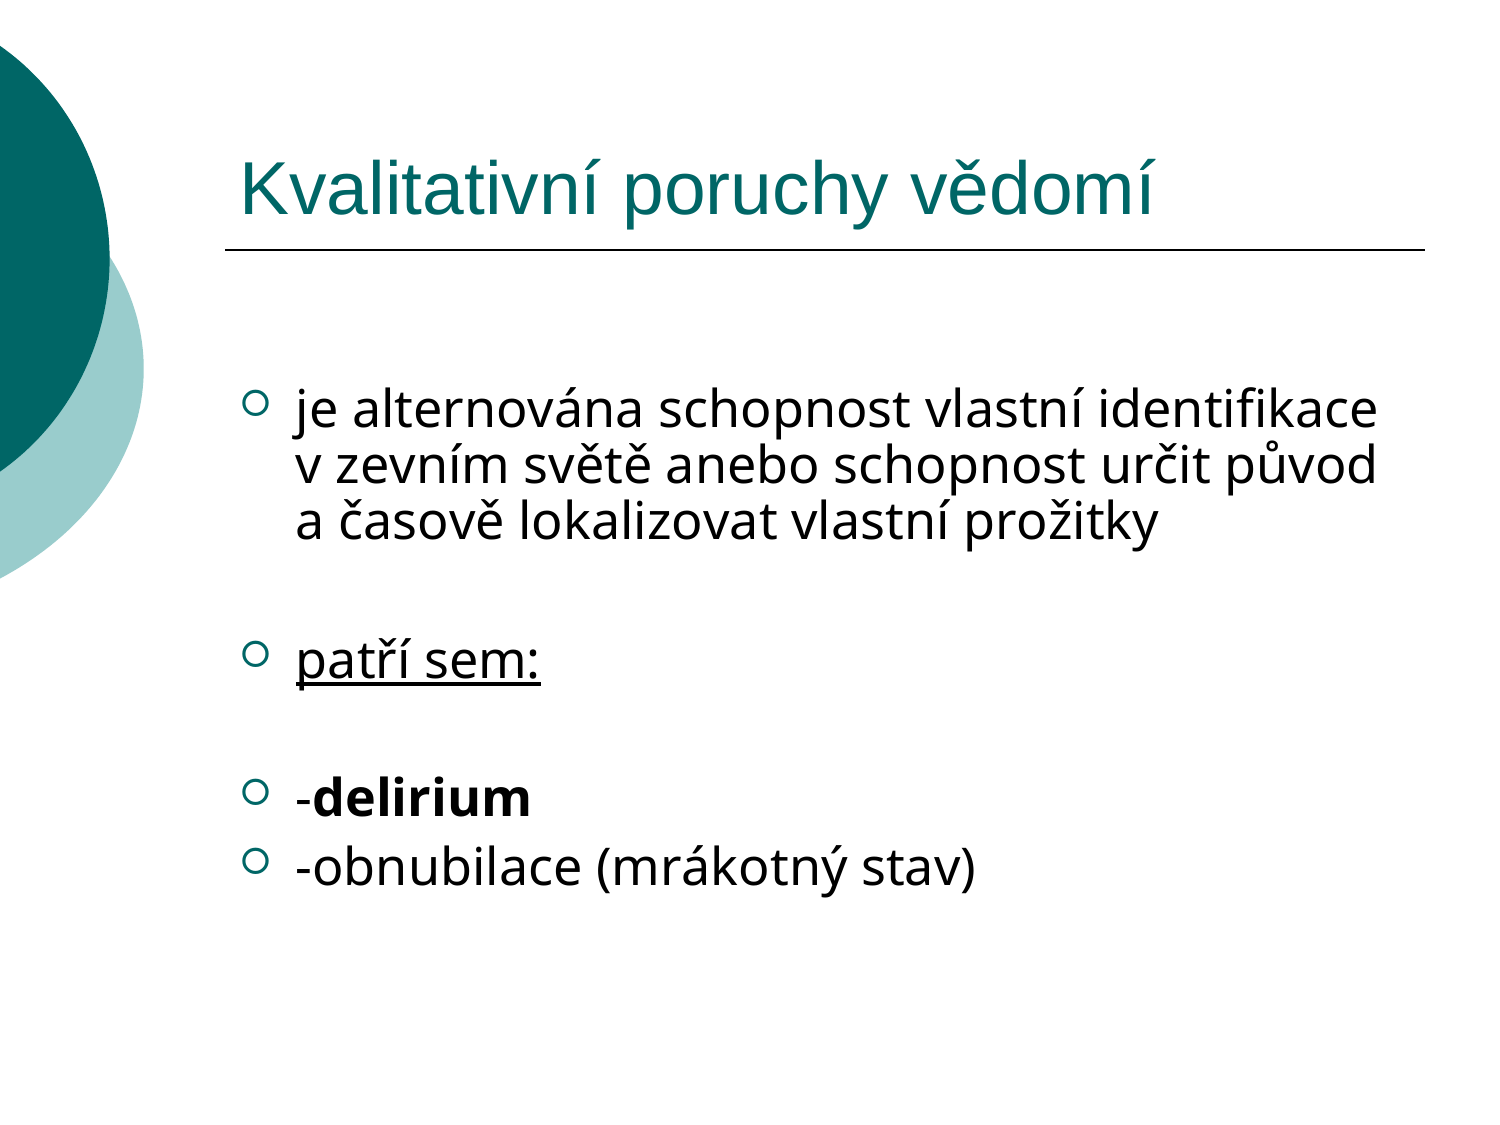

# Kvalitativní poruchy vědomí
je alternována schopnost vlastní identifikace v zevním světě anebo schopnost určit původ a časově lokalizovat vlastní prožitky
patří sem:
-delirium
-obnubilace (mrákotný stav)